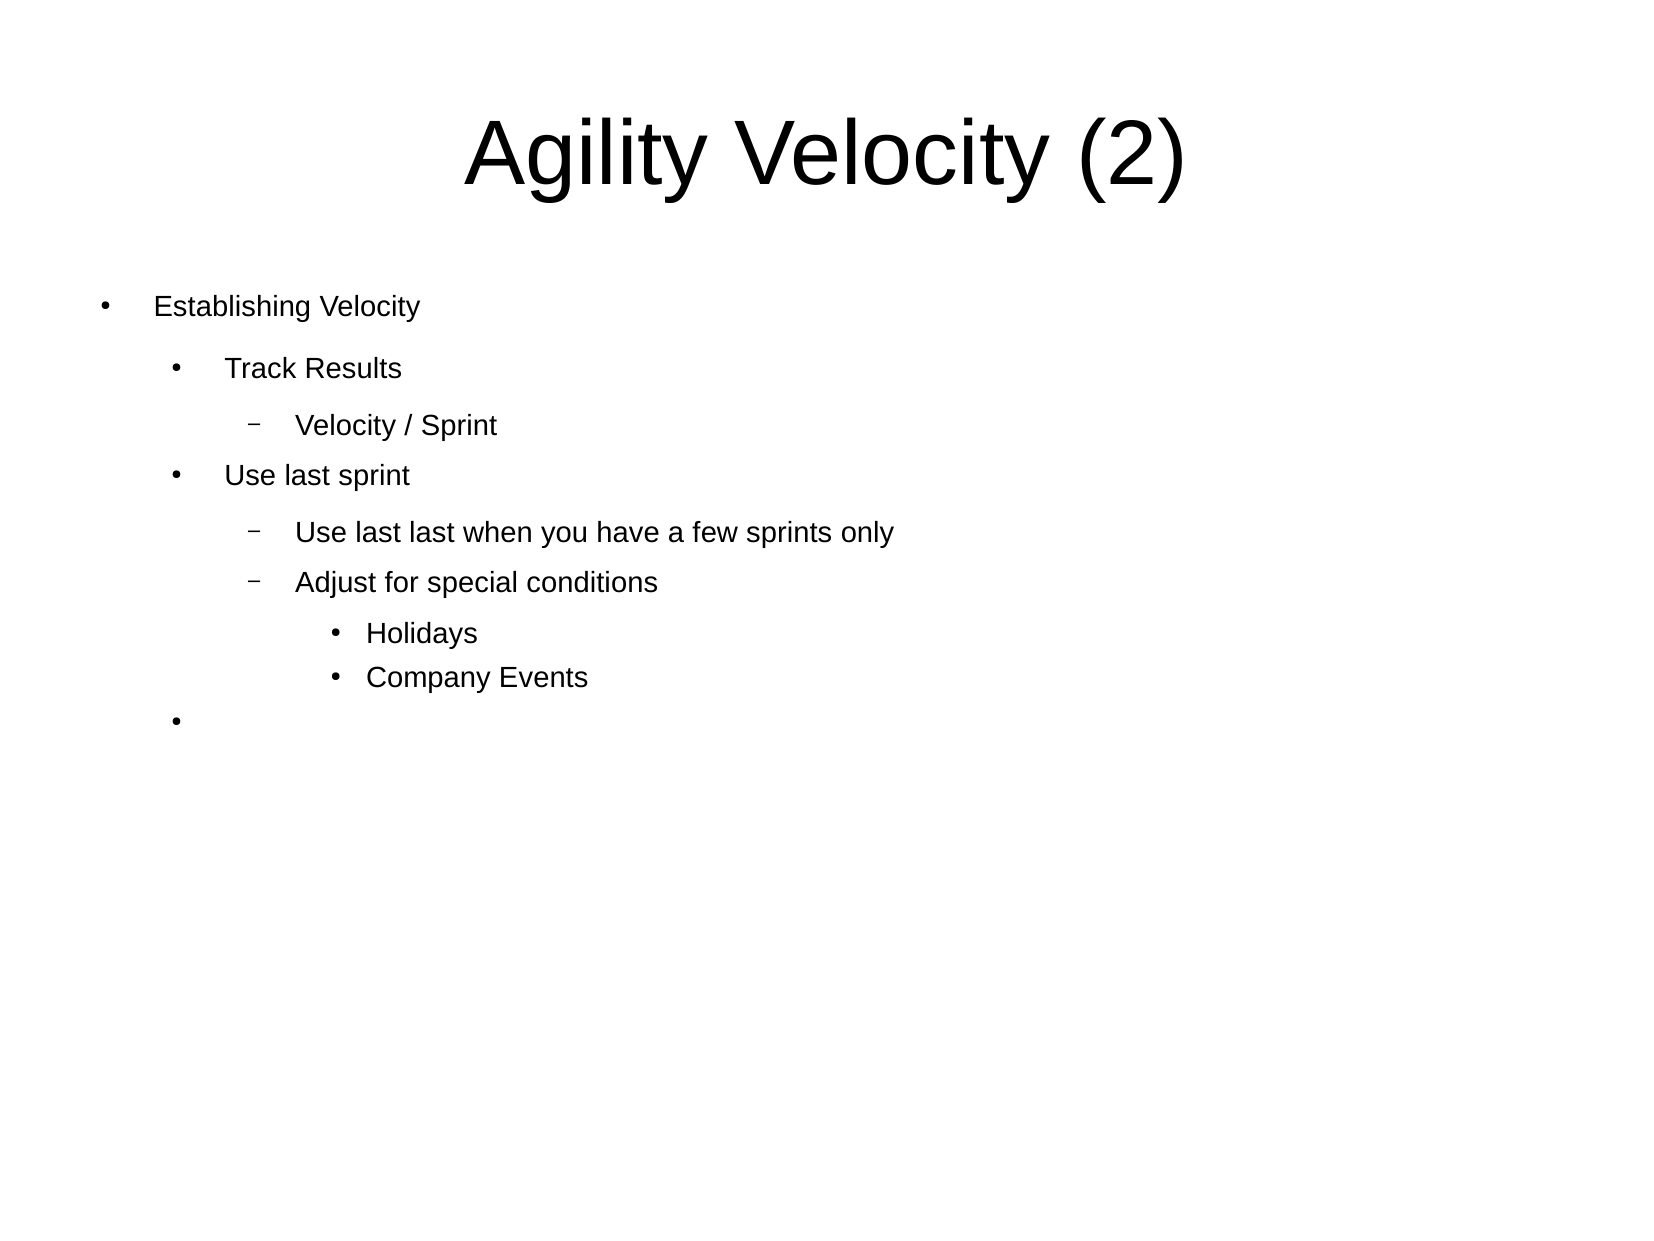

# Agility Velocity (2)
Establishing Velocity
Track Results
Velocity / Sprint
Use last sprint
Use last last when you have a few sprints only
Adjust for special conditions
Holidays
Company Events